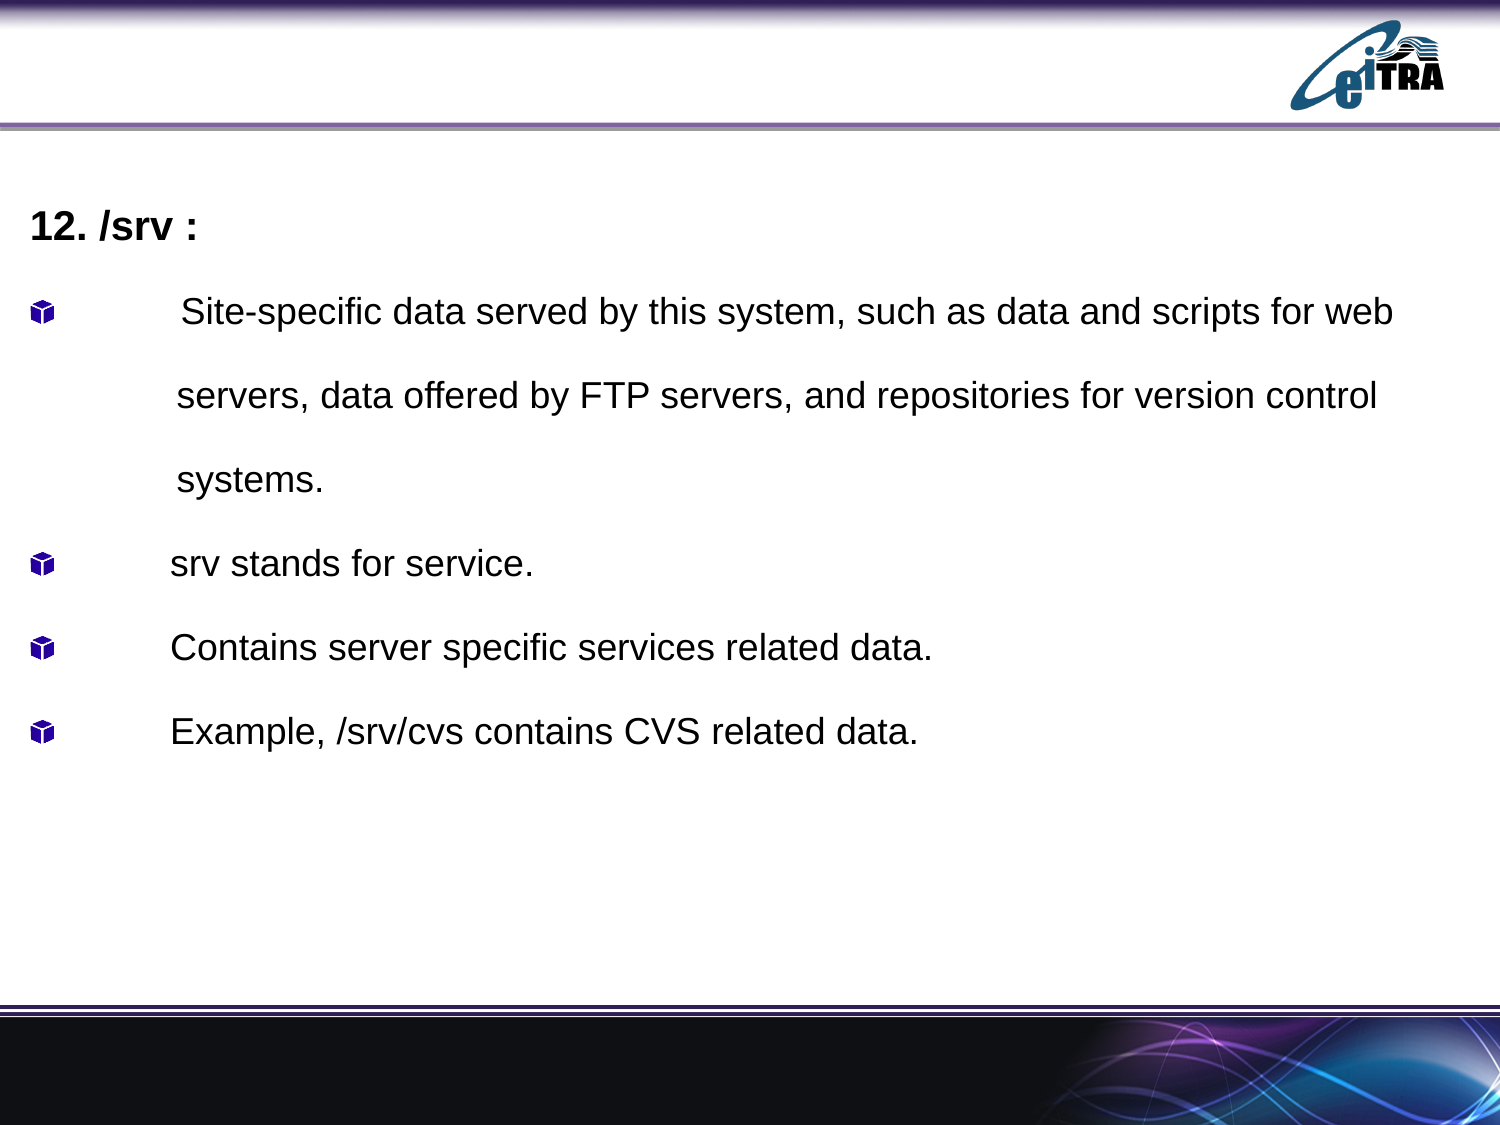

12. /srv :
 Site-specific data served by this system, such as data and scripts for web
 servers, data offered by FTP servers, and repositories for version control
 systems.
 srv stands for service.
 Contains server specific services related data.
 Example, /srv/cvs contains CVS related data.